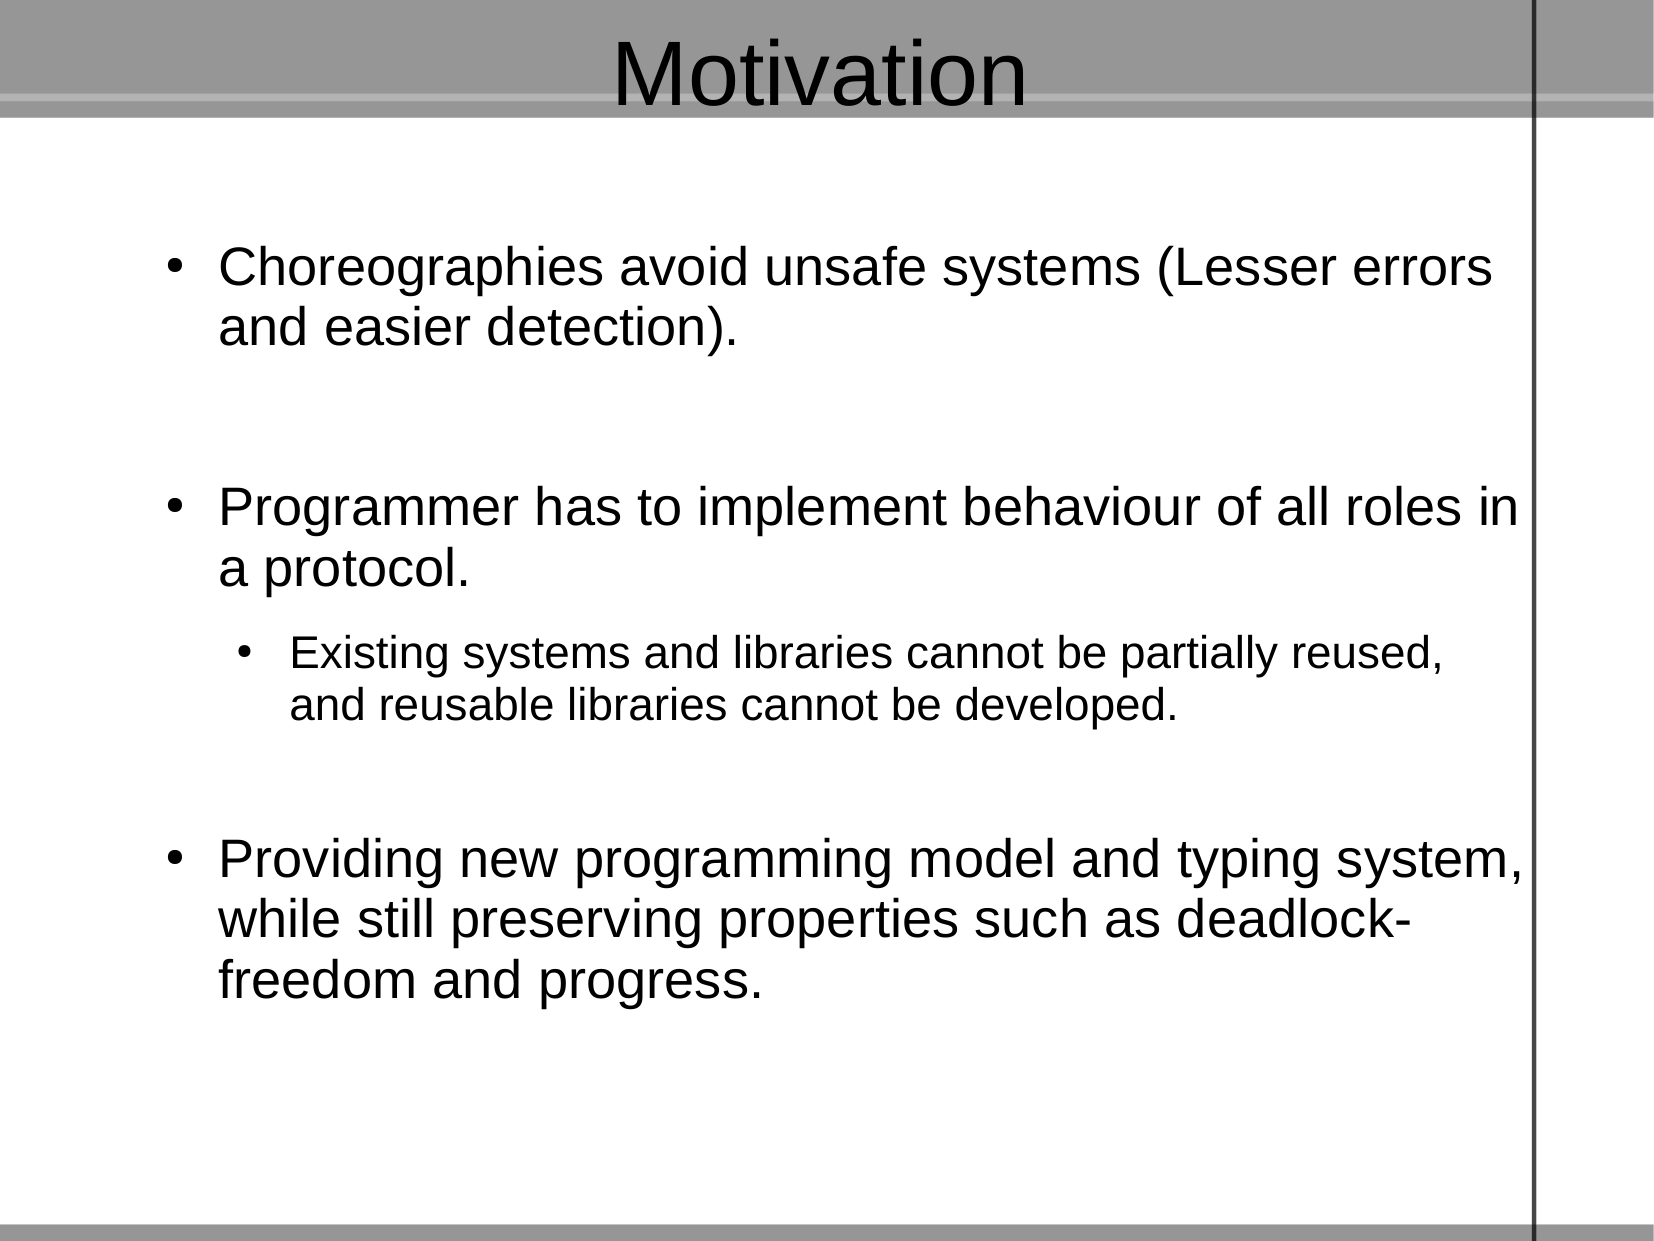

# Motivation
Choreographies avoid unsafe systems (Lesser errors and easier detection).
Programmer has to implement behaviour of all roles in a protocol.
Existing systems and libraries cannot be partially reused, and reusable libraries cannot be developed.
Providing new programming model and typing system, while still preserving properties such as deadlock-freedom and progress.